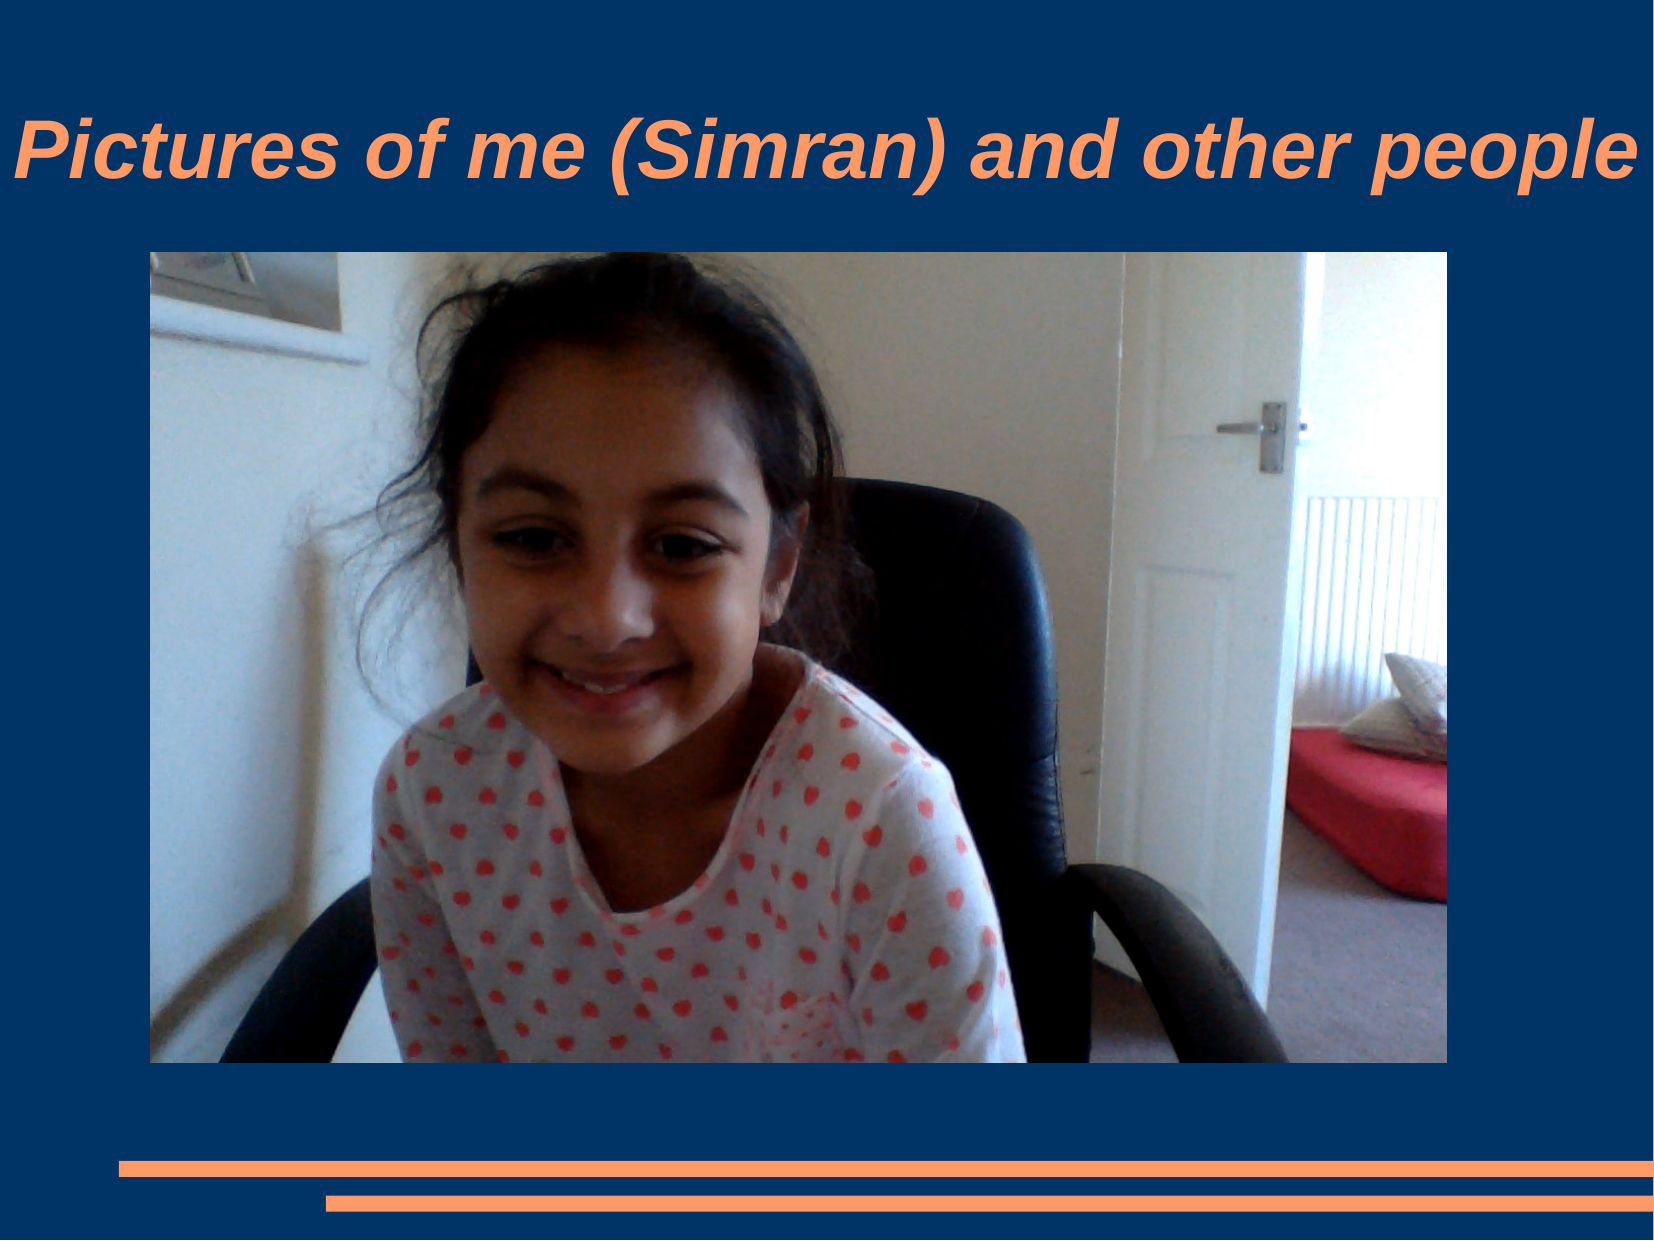

# Pictures of me (Simran) and other people